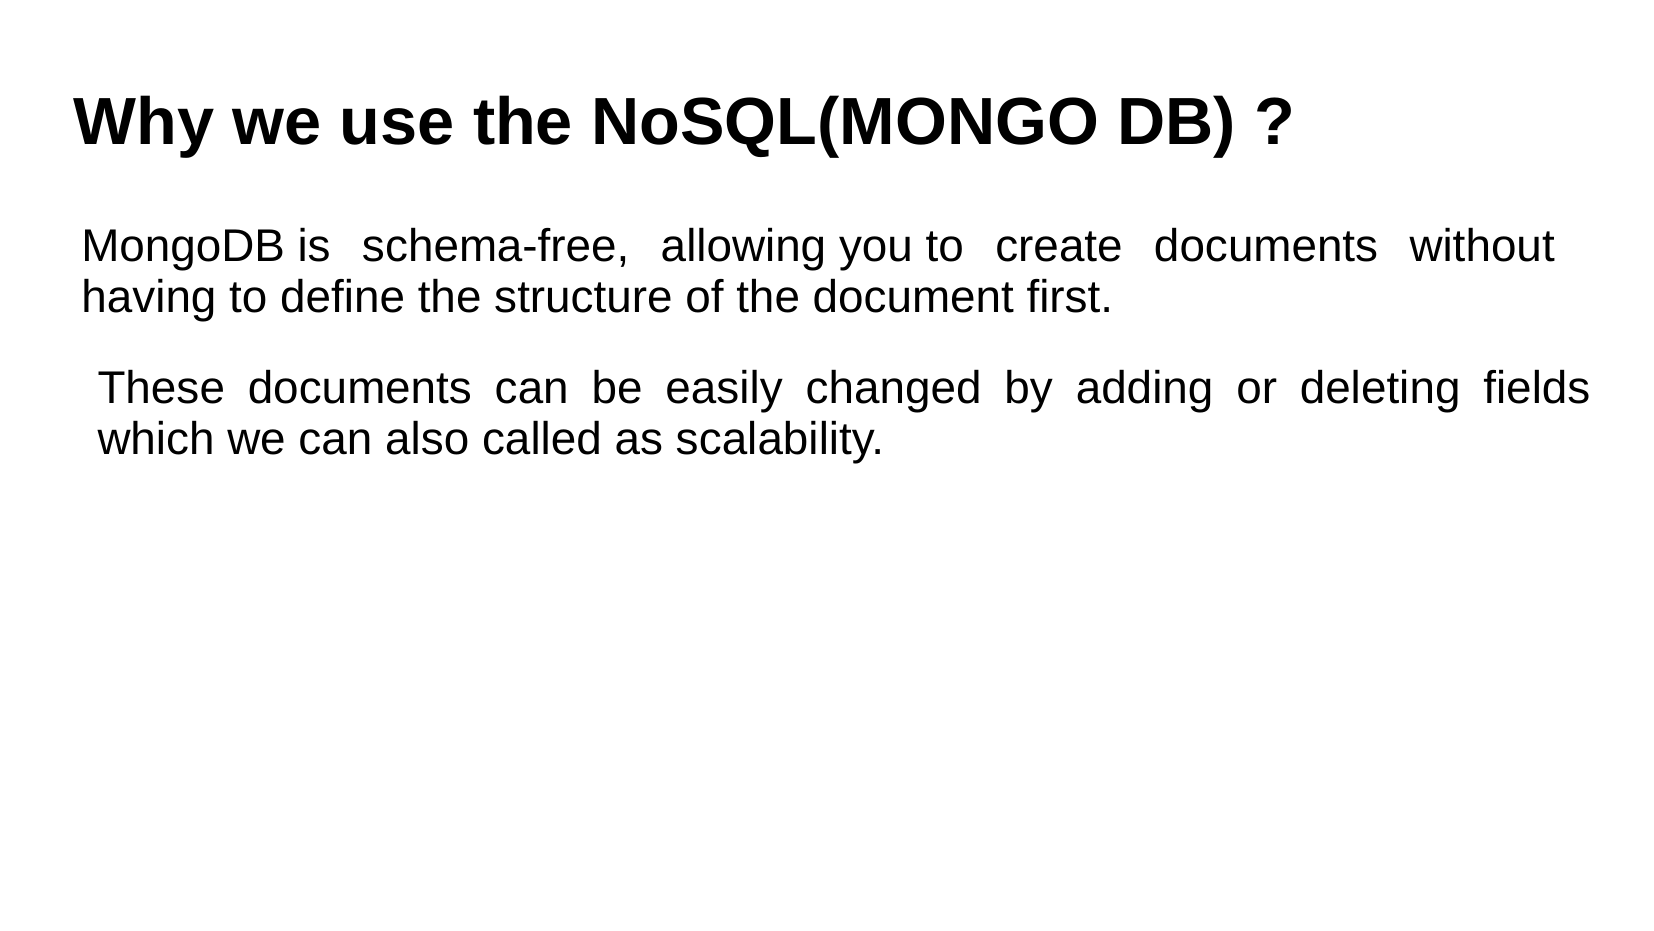

# Why we use the NoSQL(MONGO DB) ?
MongoDB is schema-free, allowing you to create documents without having to define the structure of the document first.
These documents can be easily changed by adding or deleting fields which we can also called as scalability.